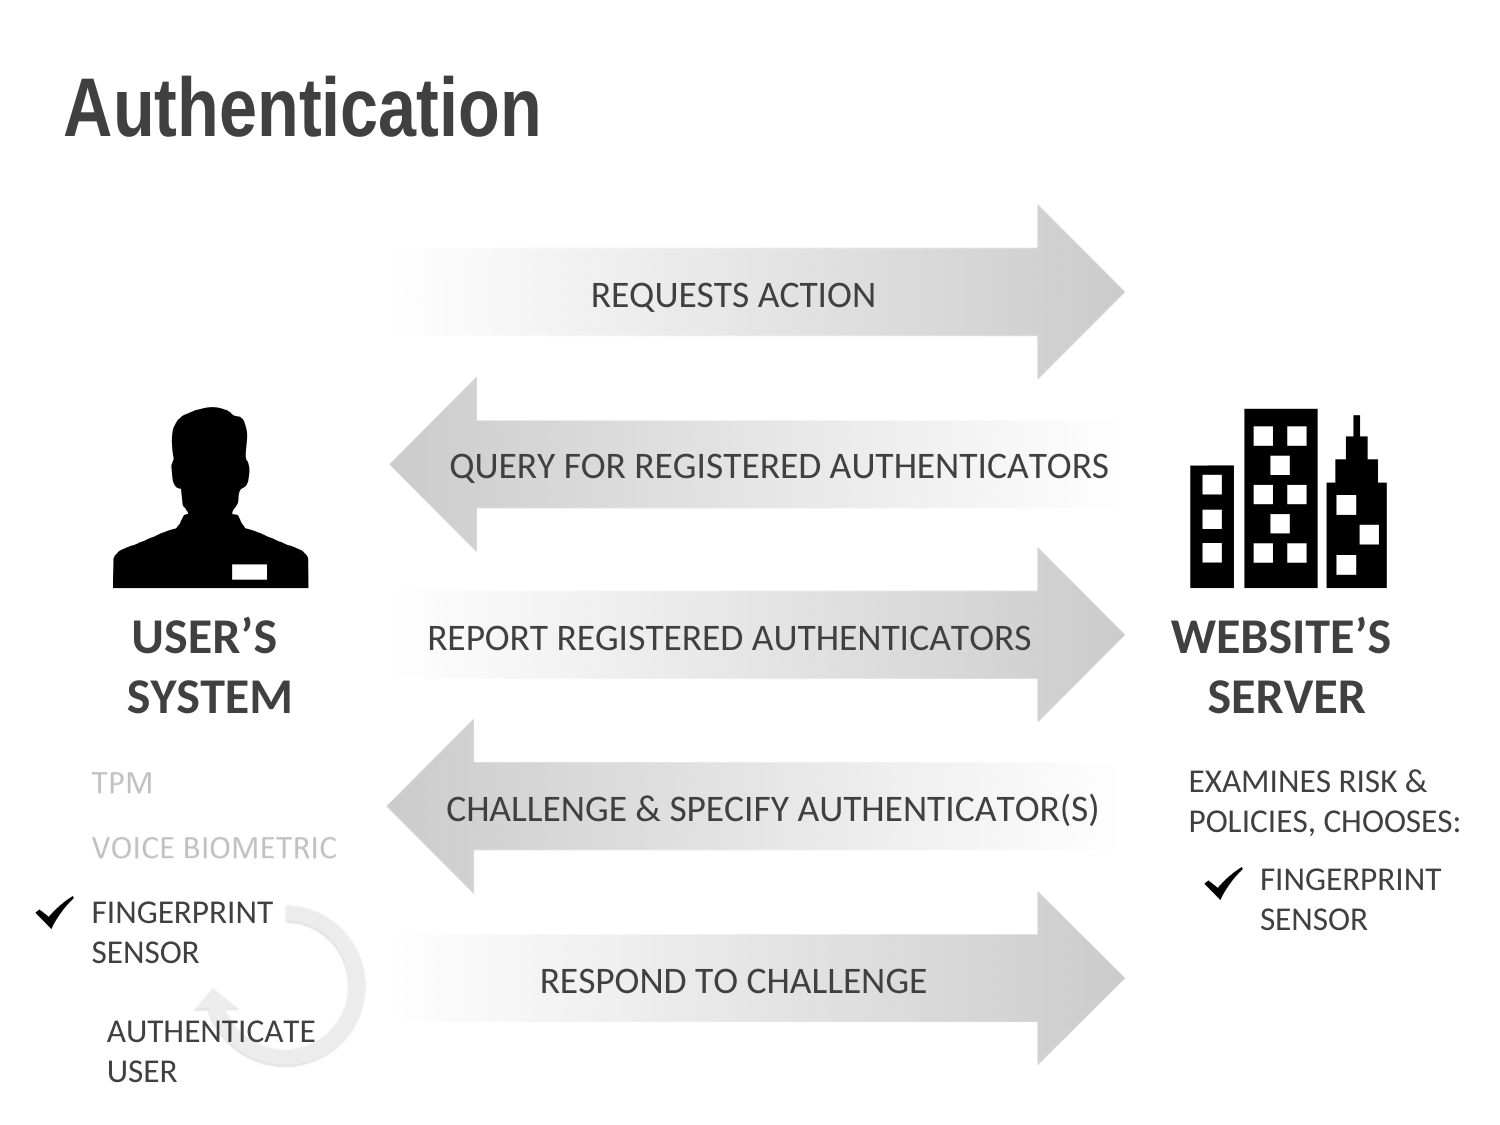

# Authentication
REQUESTS ACTION
QUERY FOR REGISTERED AUTHENTICATORS
USER’S
SYSTEM
WEBSITE’S
SERVER
REPORT REGISTERED AUTHENTICATORS
CHALLENGE & SPECIFY AUTHENTICATOR(S)
EXAMINES RISK &
POLICIES, CHOOSES:
FINGERPRINT
SENSOR
AUTHENTICATE
USER
FINGERPRINT
SENSOR
RESPOND TO CHALLENGE